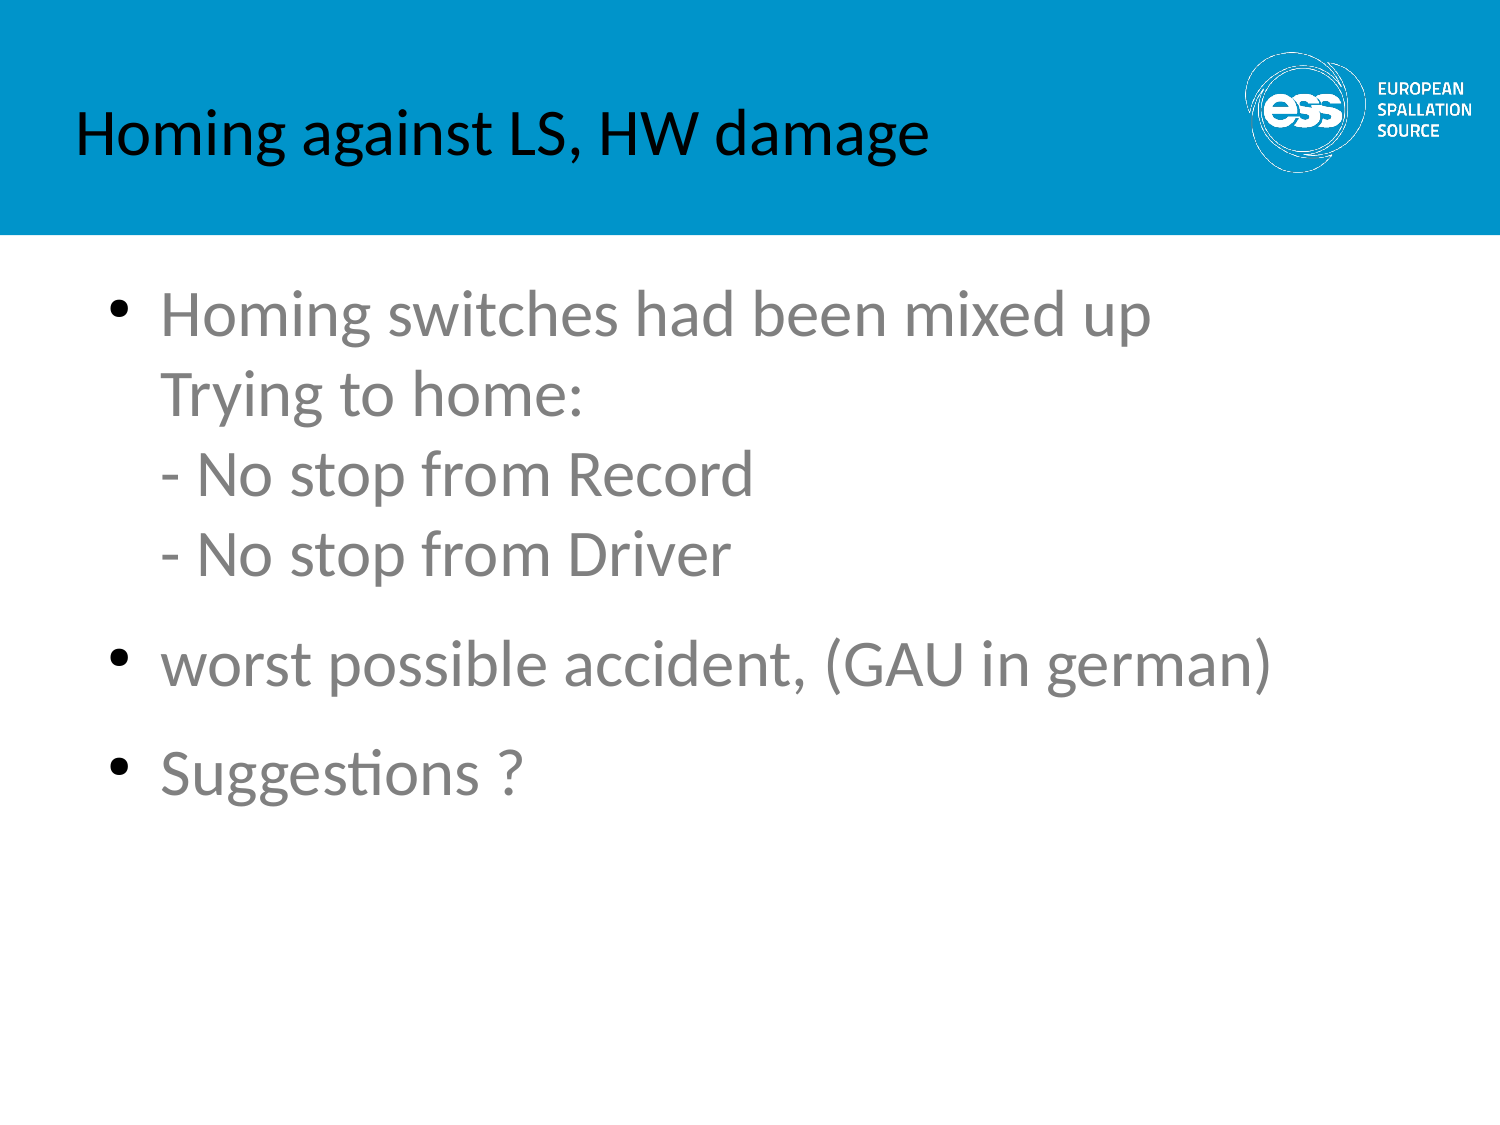

# Homing against LS, HW damage
Homing switches had been mixed up
Trying to home:
- No stop from Record
- No stop from Driver
worst possible accident, (GAU in german)
Suggestions ?